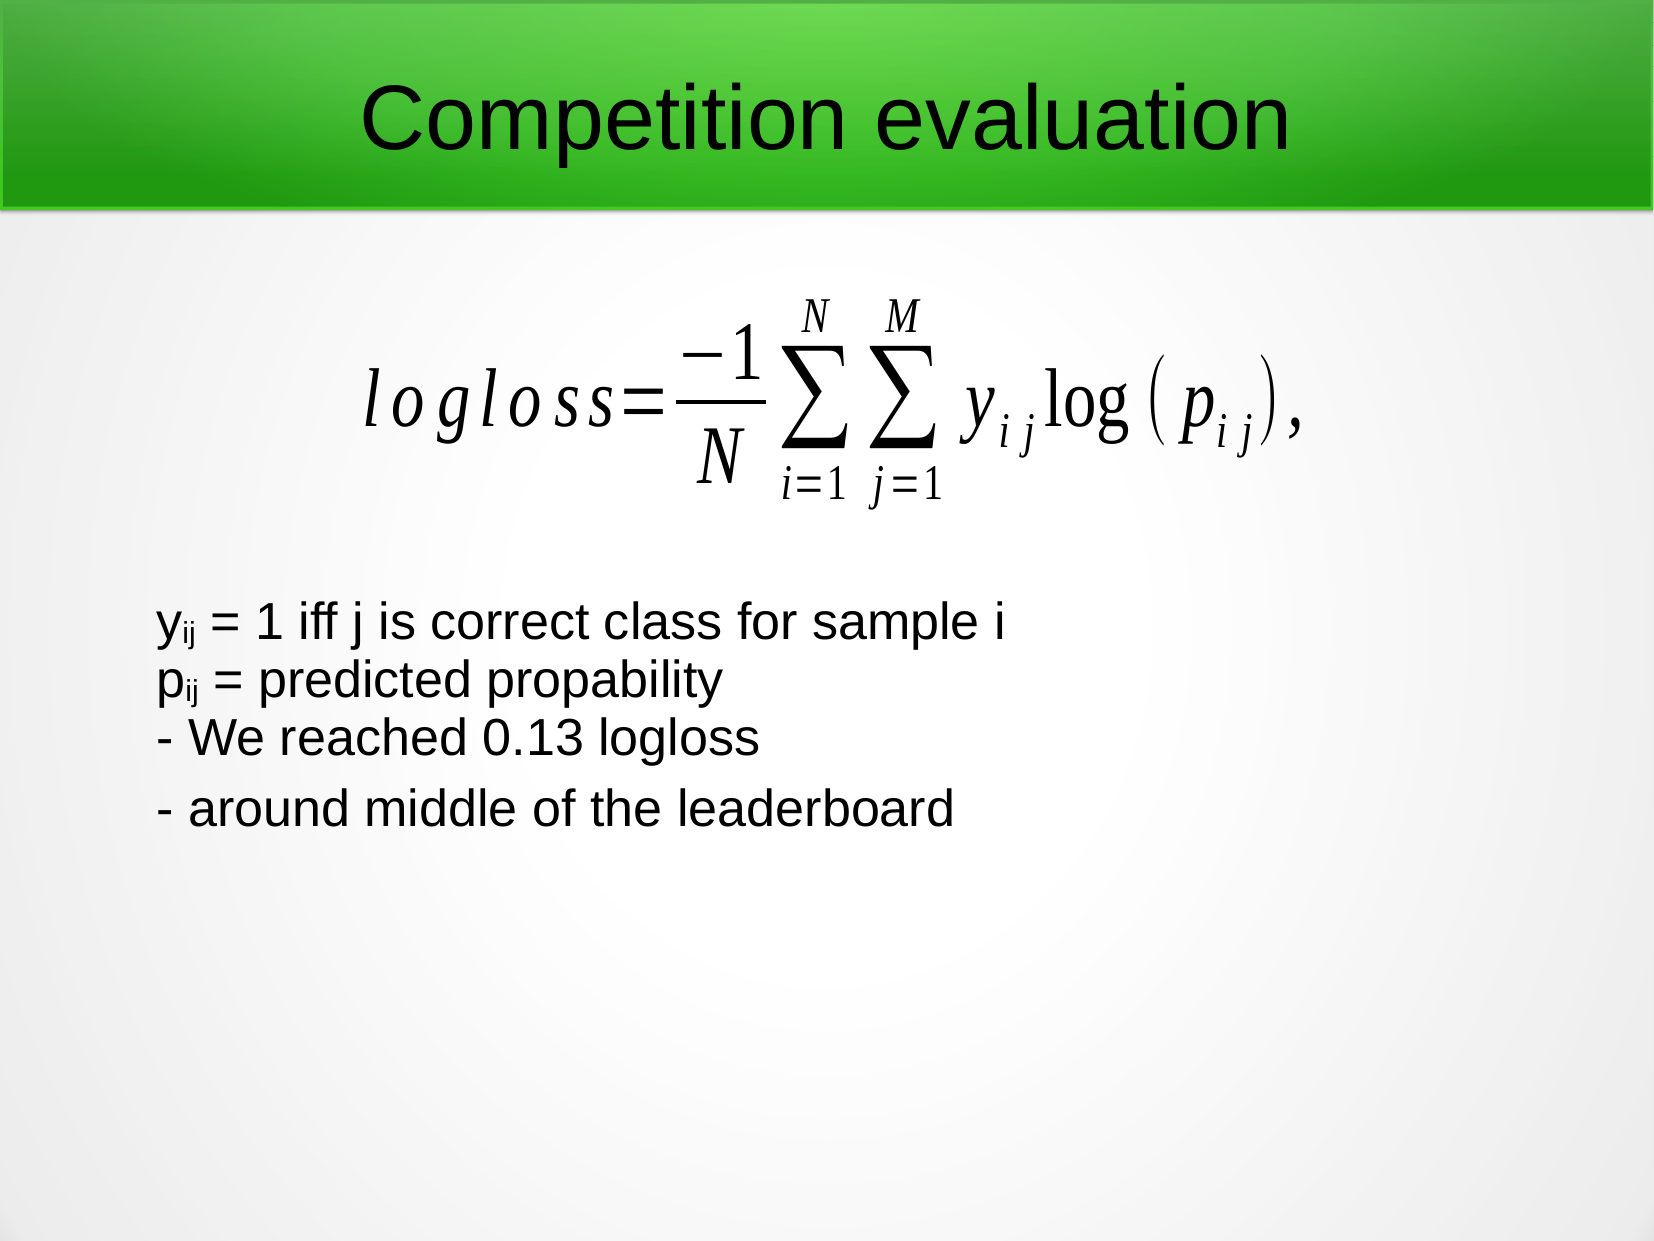

# Competition evaluation
	yij = 1 iff j is correct class for sample i
 	pij = predicted propability
	- We reached 0.13 logloss
	- around middle of the leaderboard